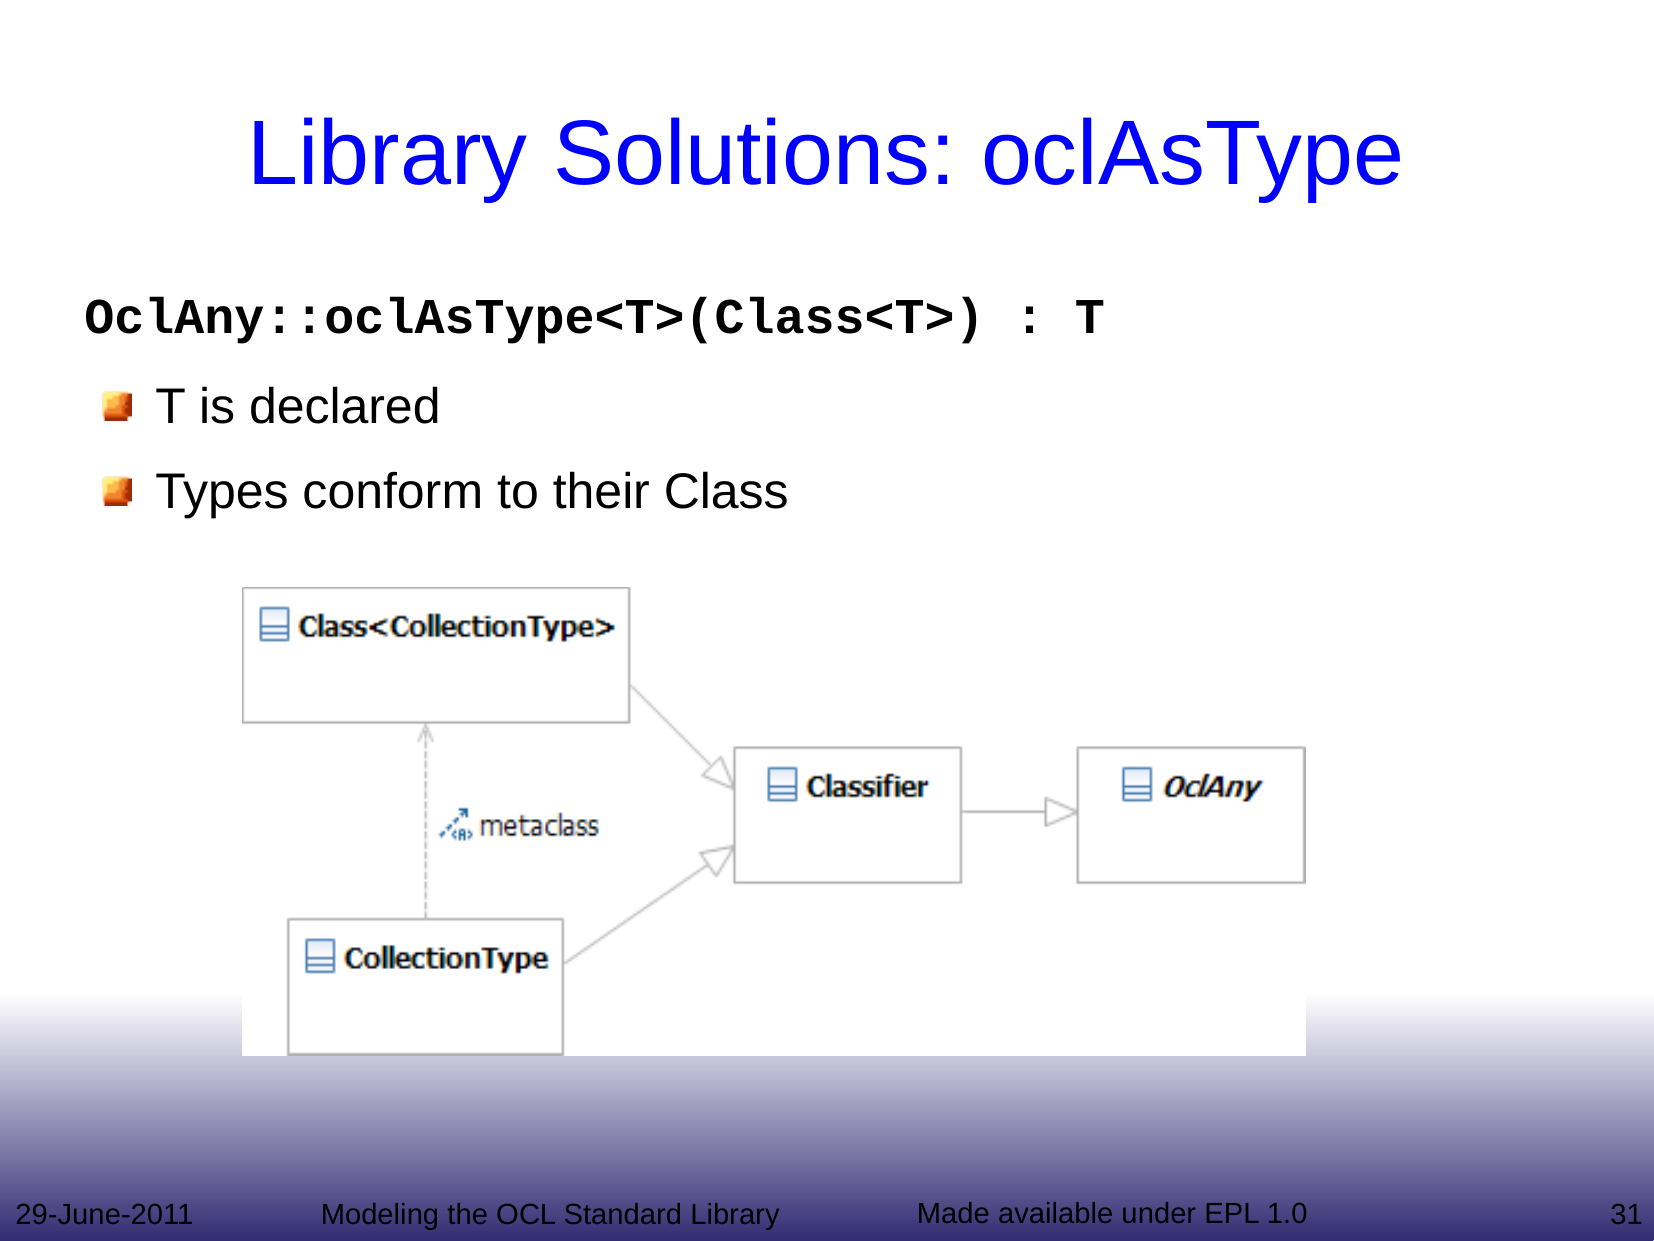

# Library Solutions: oclAsType
OclAny::oclAsType<T>(Class<T>) : T
T is declared
Types conform to their Class
29-June-2011
Modeling the OCL Standard Library
31